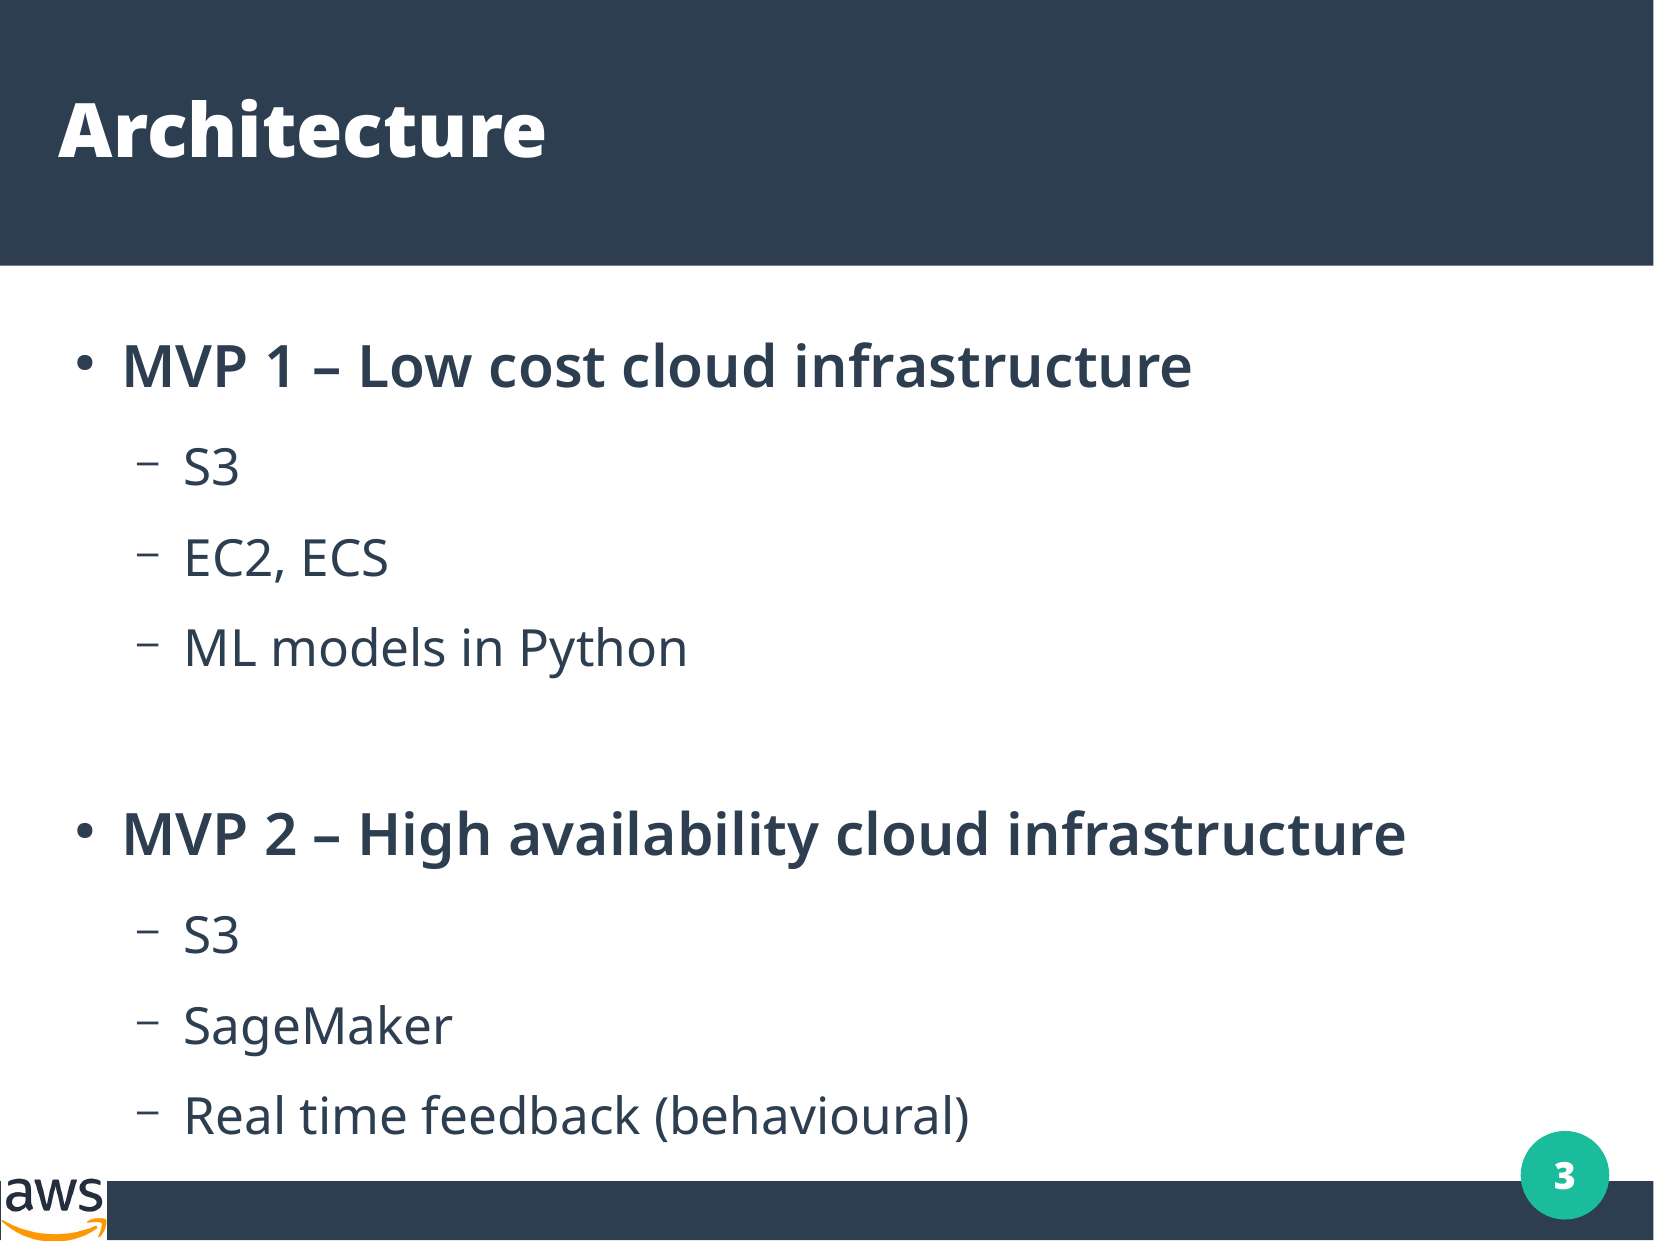

# Architecture
MVP 1 – Low cost cloud infrastructure
S3
EC2, ECS
ML models in Python
MVP 2 – High availability cloud infrastructure
S3
SageMaker
Real time feedback (behavioural)
3